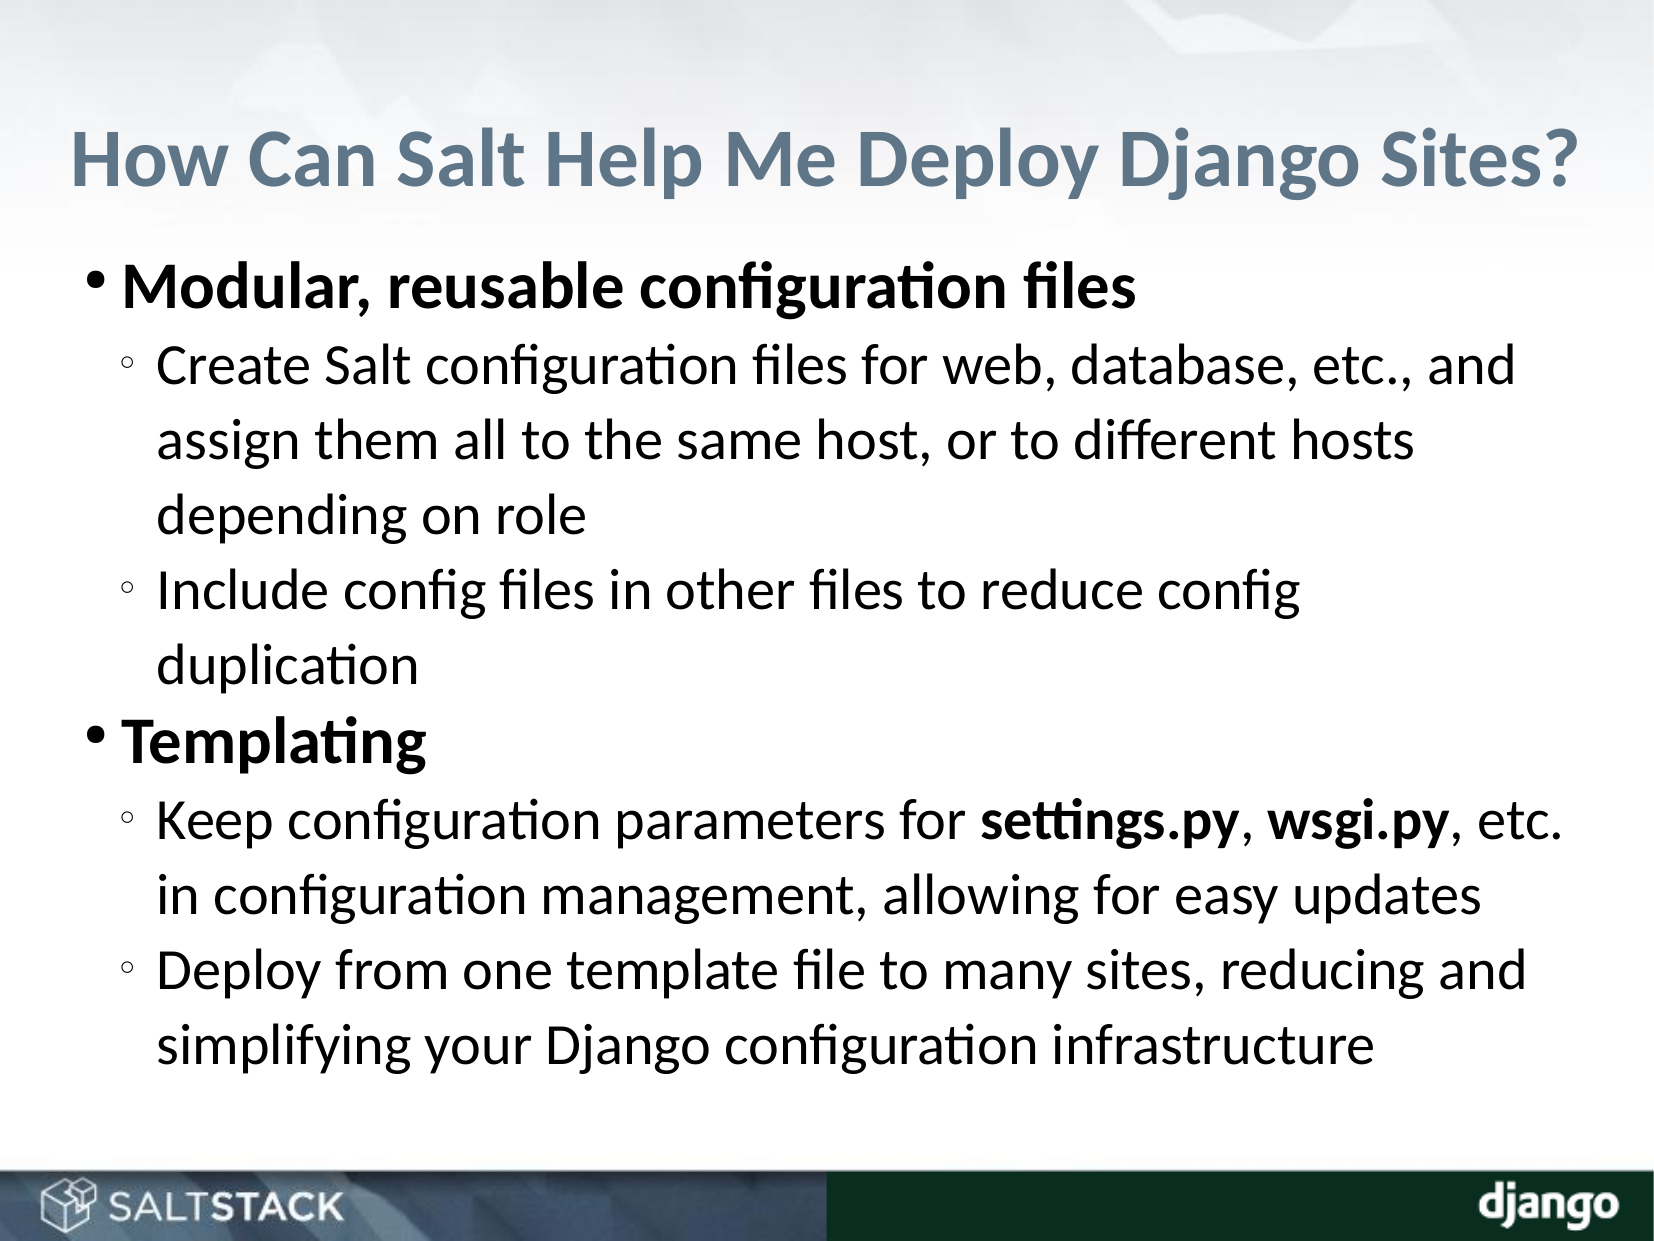

How Can Salt Help Me Deploy Django Sites?
Modular, reusable configuration files
Create Salt configuration files for web, database, etc., and assign them all to the same host, or to different hosts depending on role
Include config files in other files to reduce config duplication
Templating
Keep configuration parameters for settings.py, wsgi.py, etc. in configuration management, allowing for easy updates
Deploy from one template file to many sites, reducing and simplifying your Django configuration infrastructure